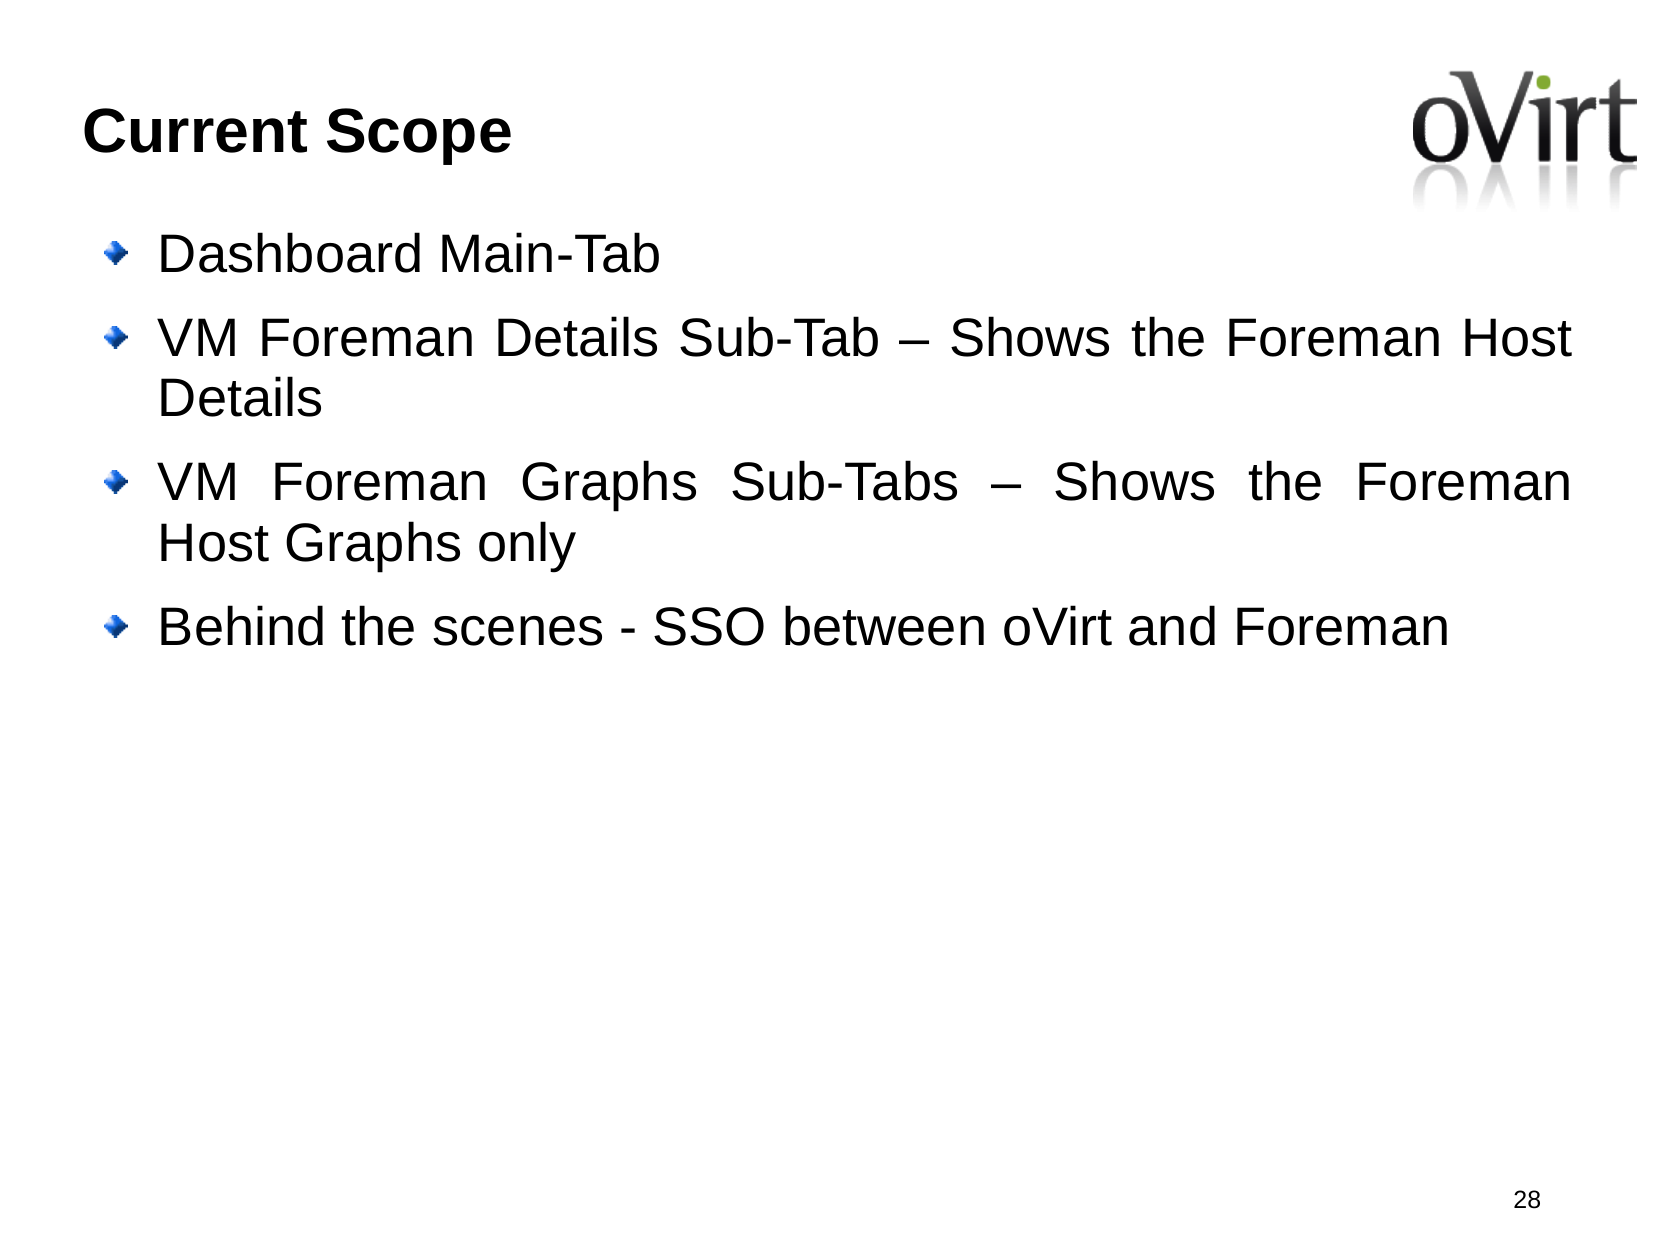

# Current Scope
Dashboard Main-Tab
VM Foreman Details Sub-Tab – Shows the Foreman Host Details
VM Foreman Graphs Sub-Tabs – Shows the Foreman Host Graphs only
Behind the scenes - SSO between oVirt and Foreman